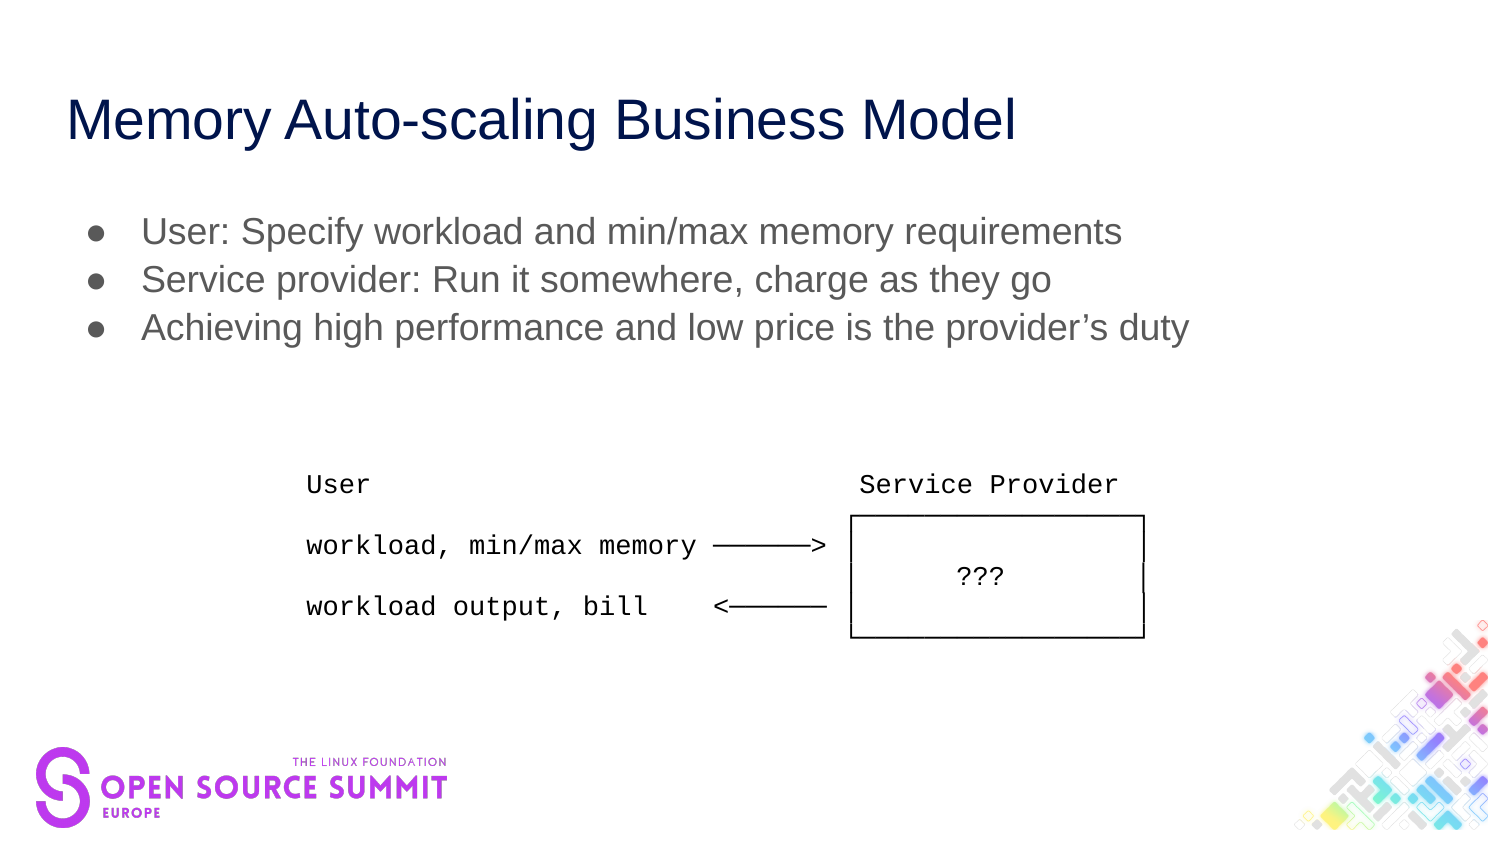

# Memory Auto-scaling Business Model
User: Specify workload and min/max memory requirements
Service provider: Run it somewhere, charge as they go
Achieving high performance and low price is the provider’s duty
 User Service Provider
 ┌─────────────────┐
 workload, min/max memory ──────> │ │
 │ ??? │
 workload output, bill <────── │ │
 └─────────────────┘